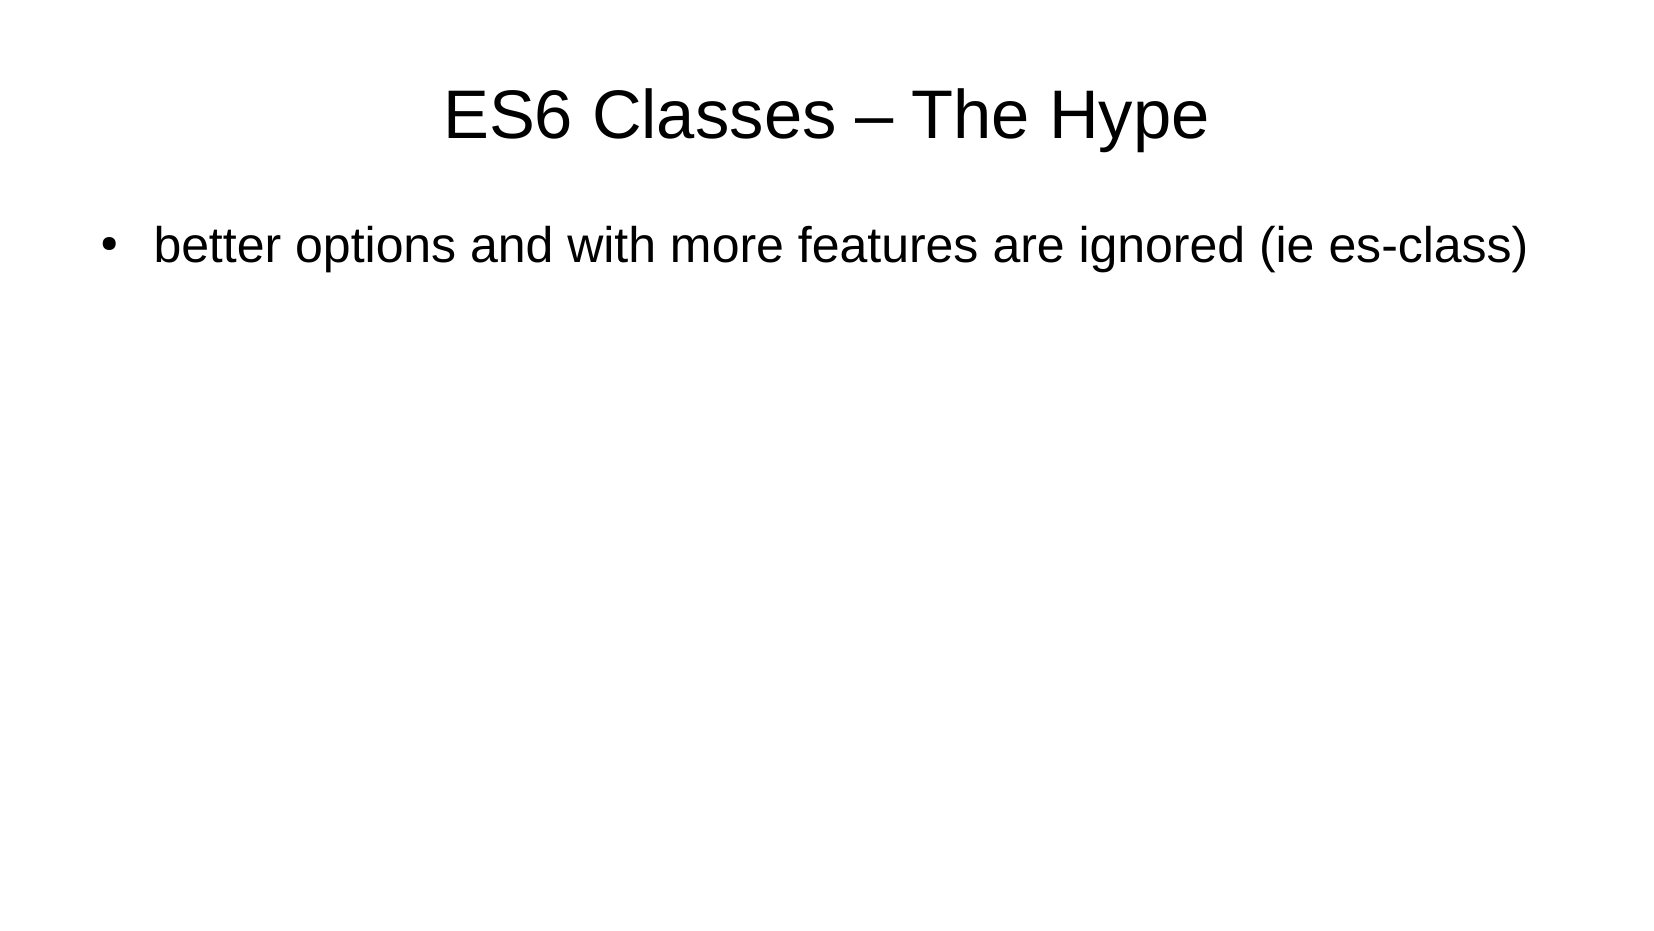

# ES6 Classes – The Hype
better options and with more features are ignored (ie es-class)